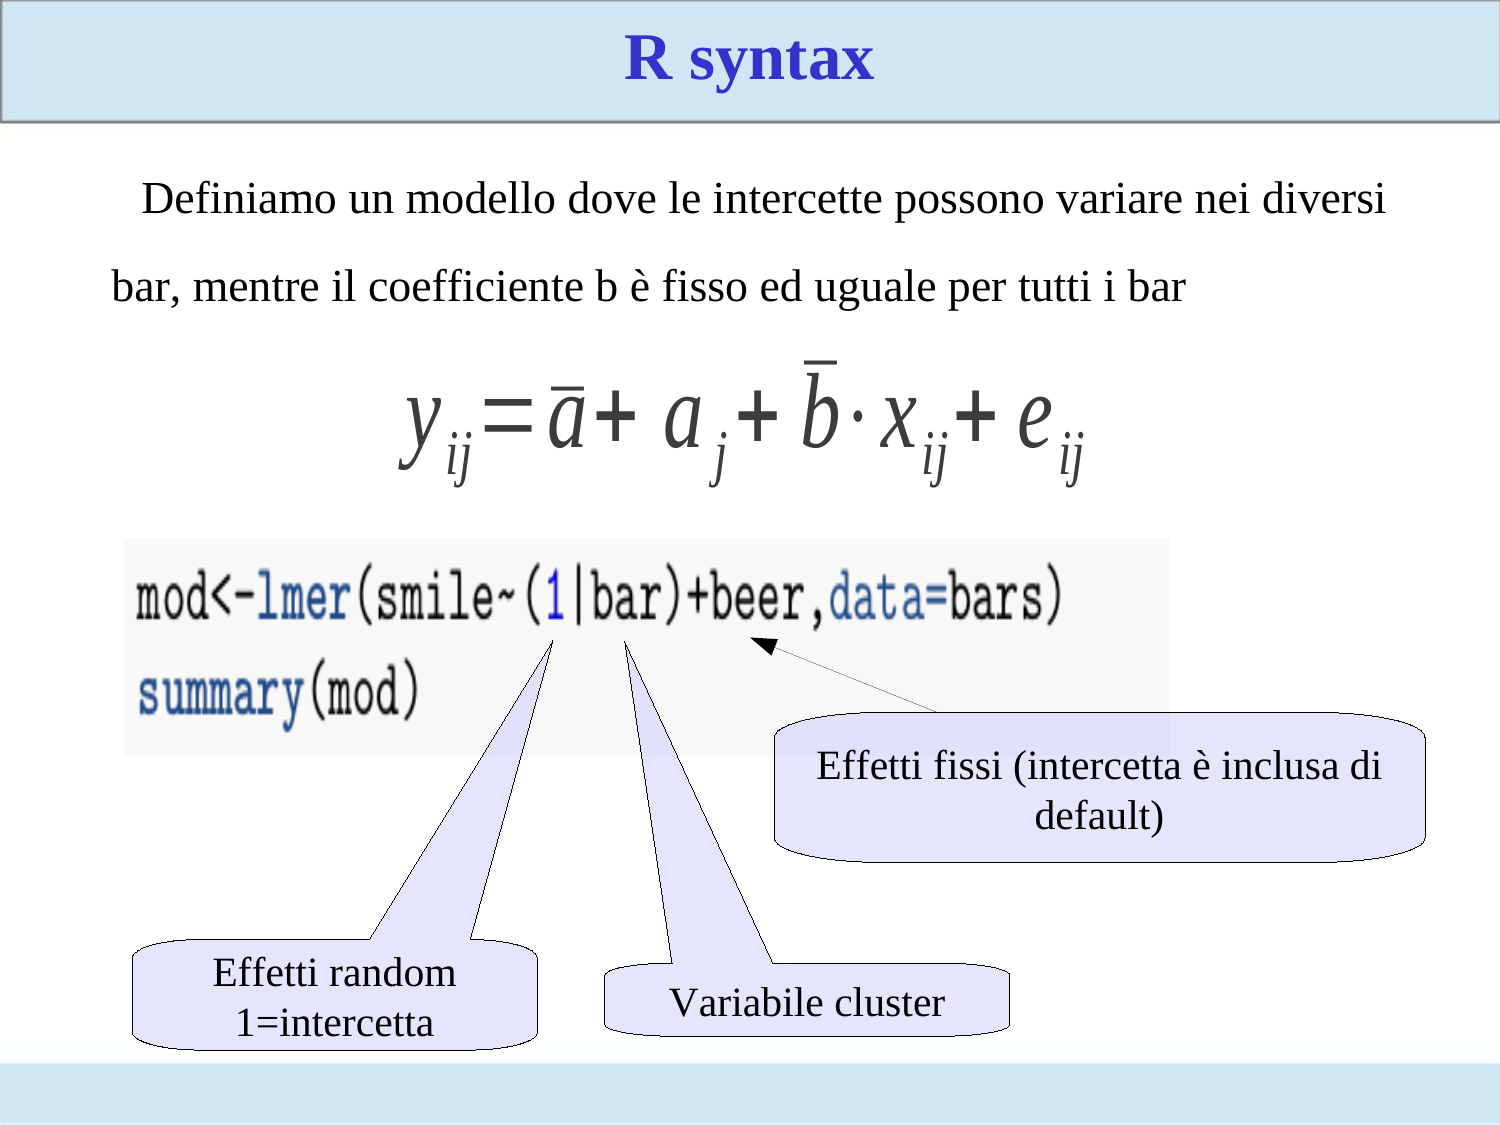

# R syntax
Definiamo un modello dove le intercette possono variare nei diversi bar, mentre il coefficiente b è fisso ed uguale per tutti i bar
Effetti fissi (intercetta è inclusa di default)
Effetti random
1=intercetta
Variabile cluster
41